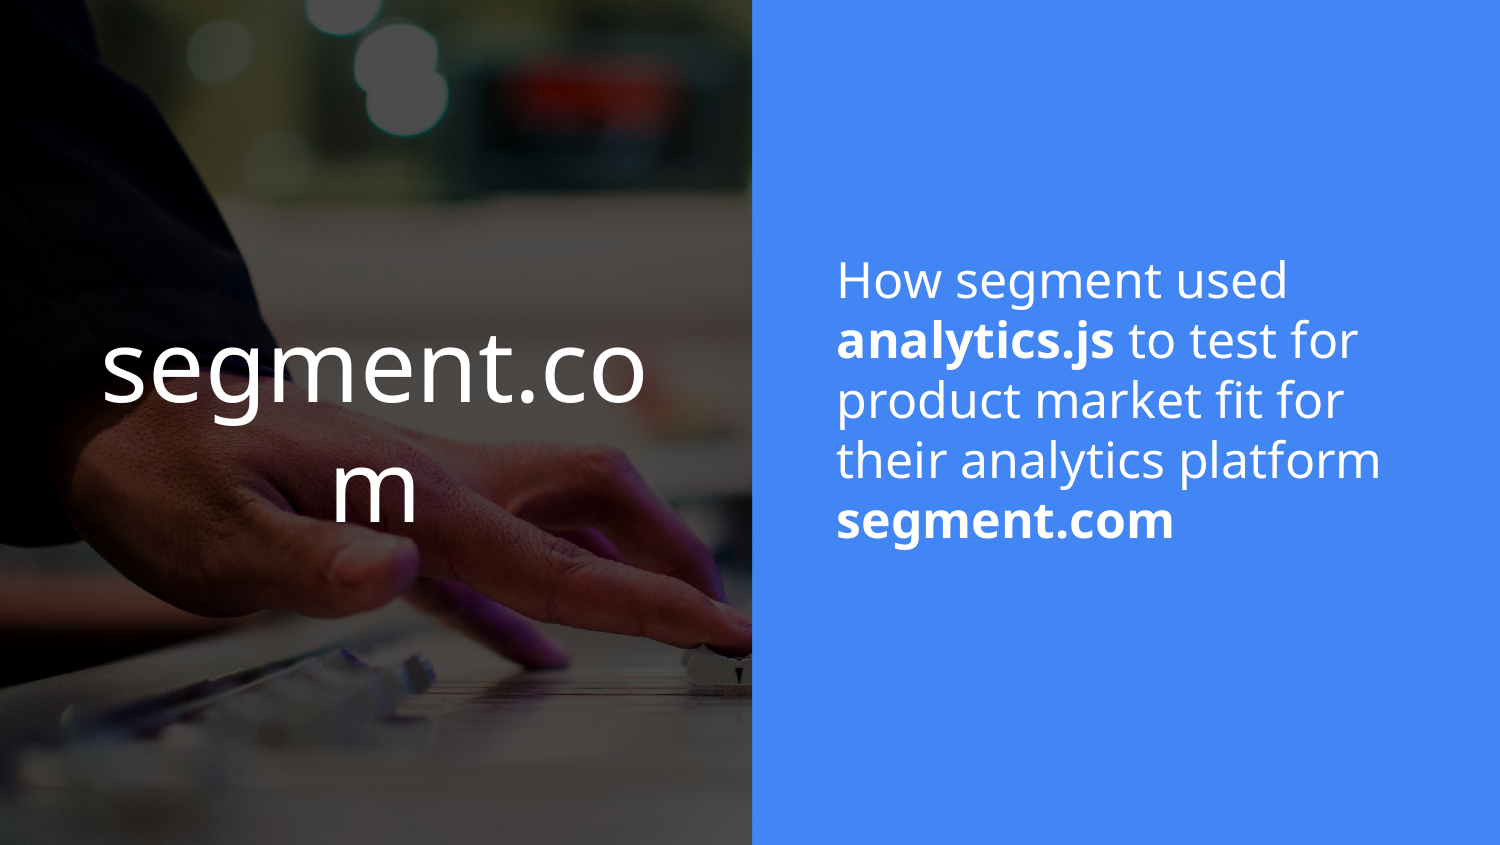

How segment used analytics.js to test for product market fit for their analytics platform segment.com
segment.com